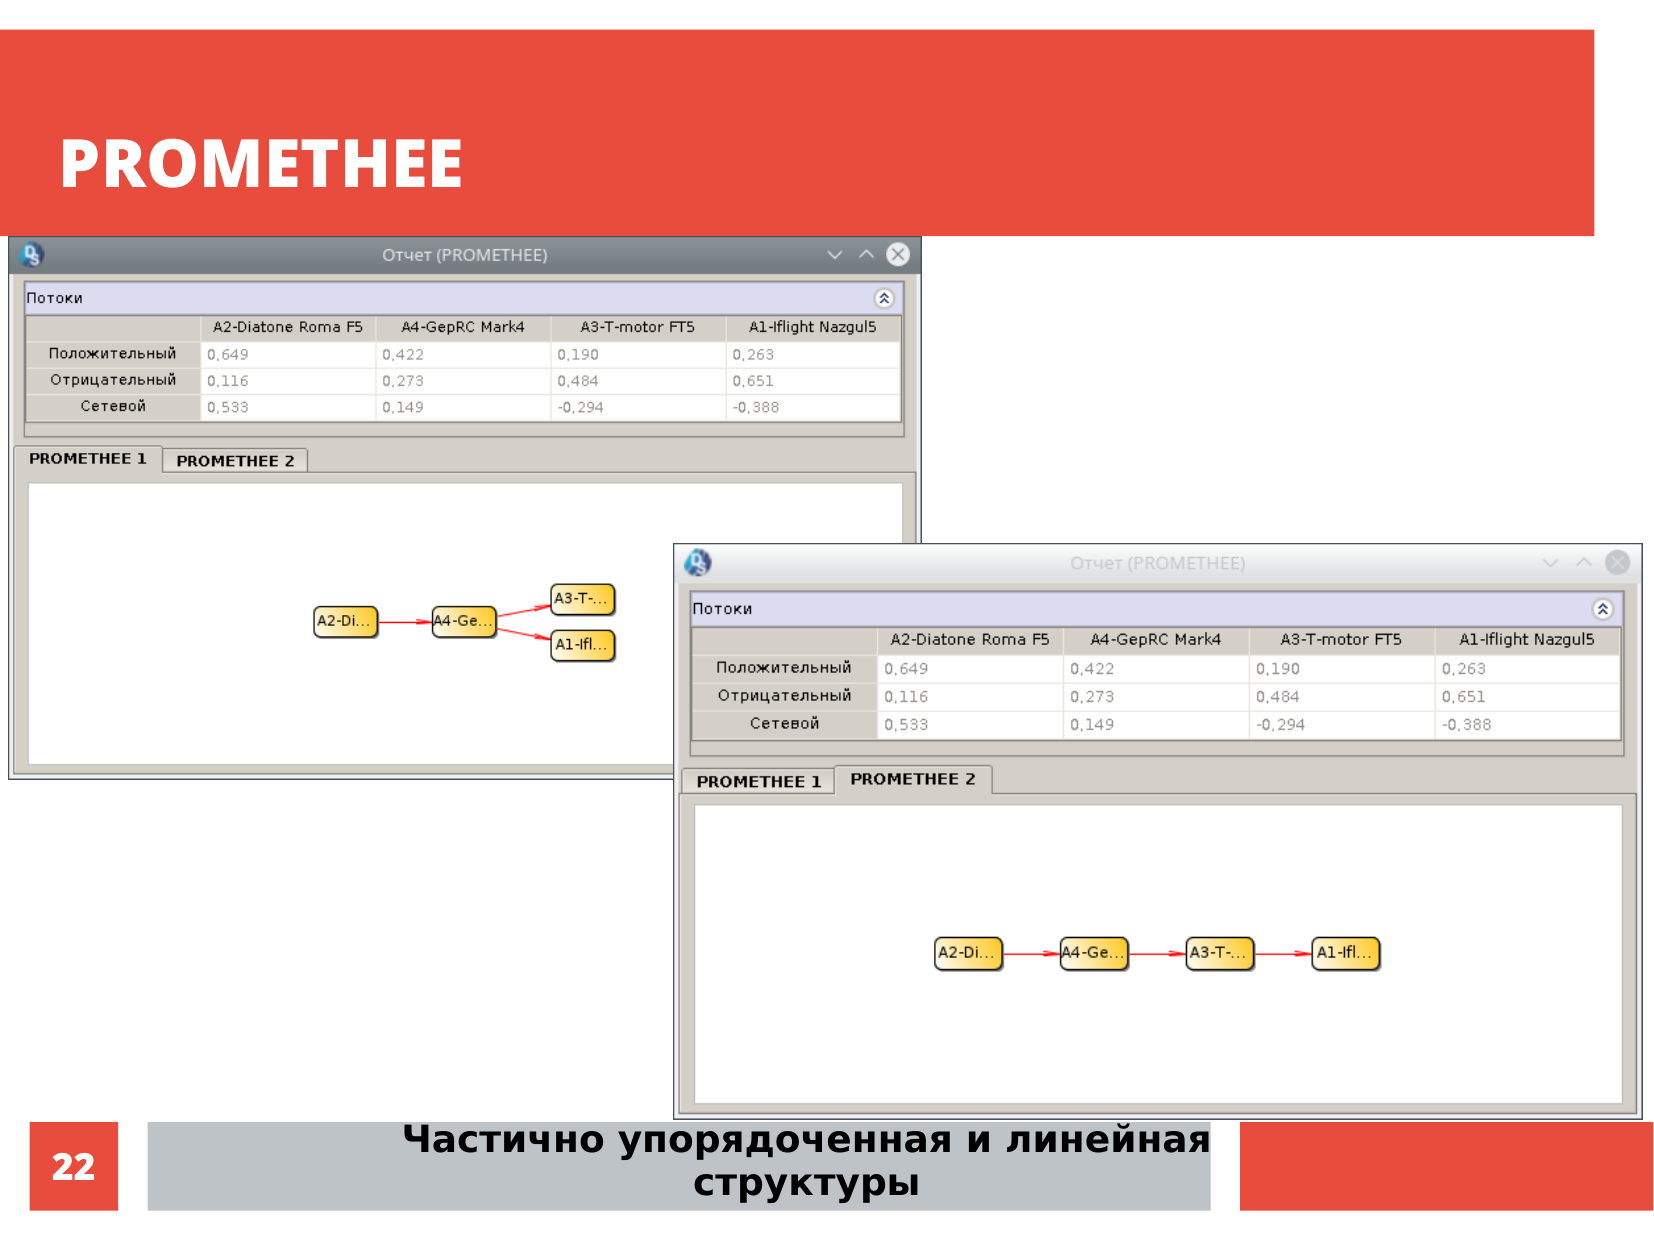

# PROMETHEE
Частично упорядоченная и линейная структуры
22